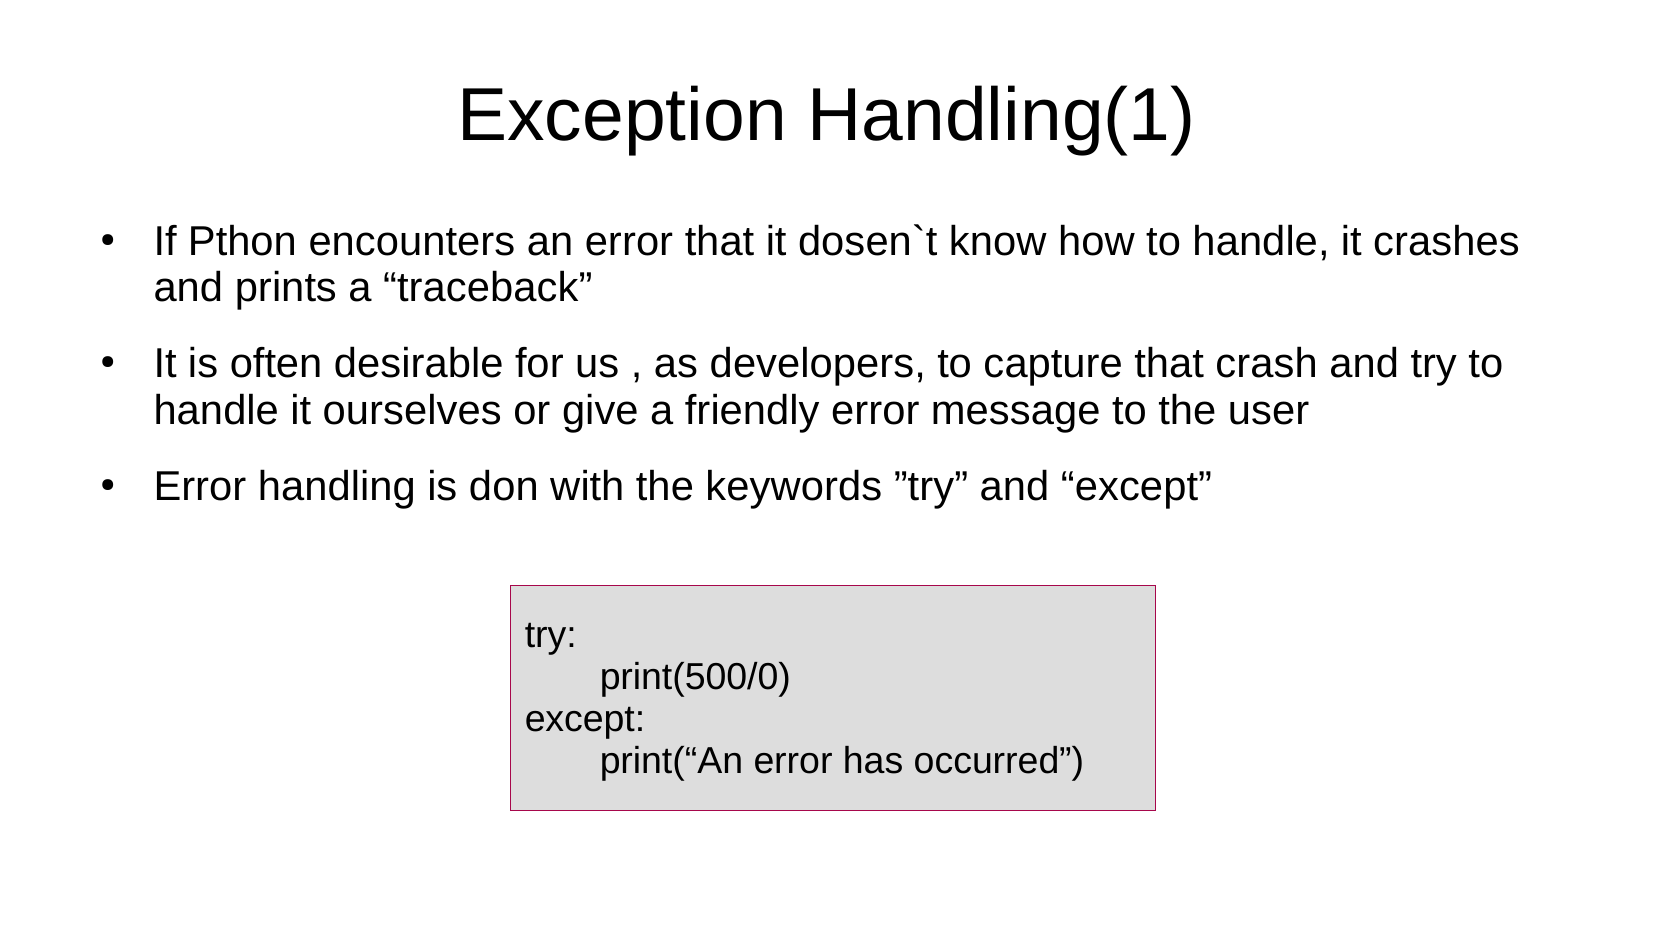

# Exception Handling(1)
If Pthon encounters an error that it dosen`t know how to handle, it crashes and prints a “traceback”
It is often desirable for us , as developers, to capture that crash and try to handle it ourselves or give a friendly error message to the user
Error handling is don with the keywords ”try” and “except”
try:
	print(500/0)
except:
	print(“An error has occurred”)